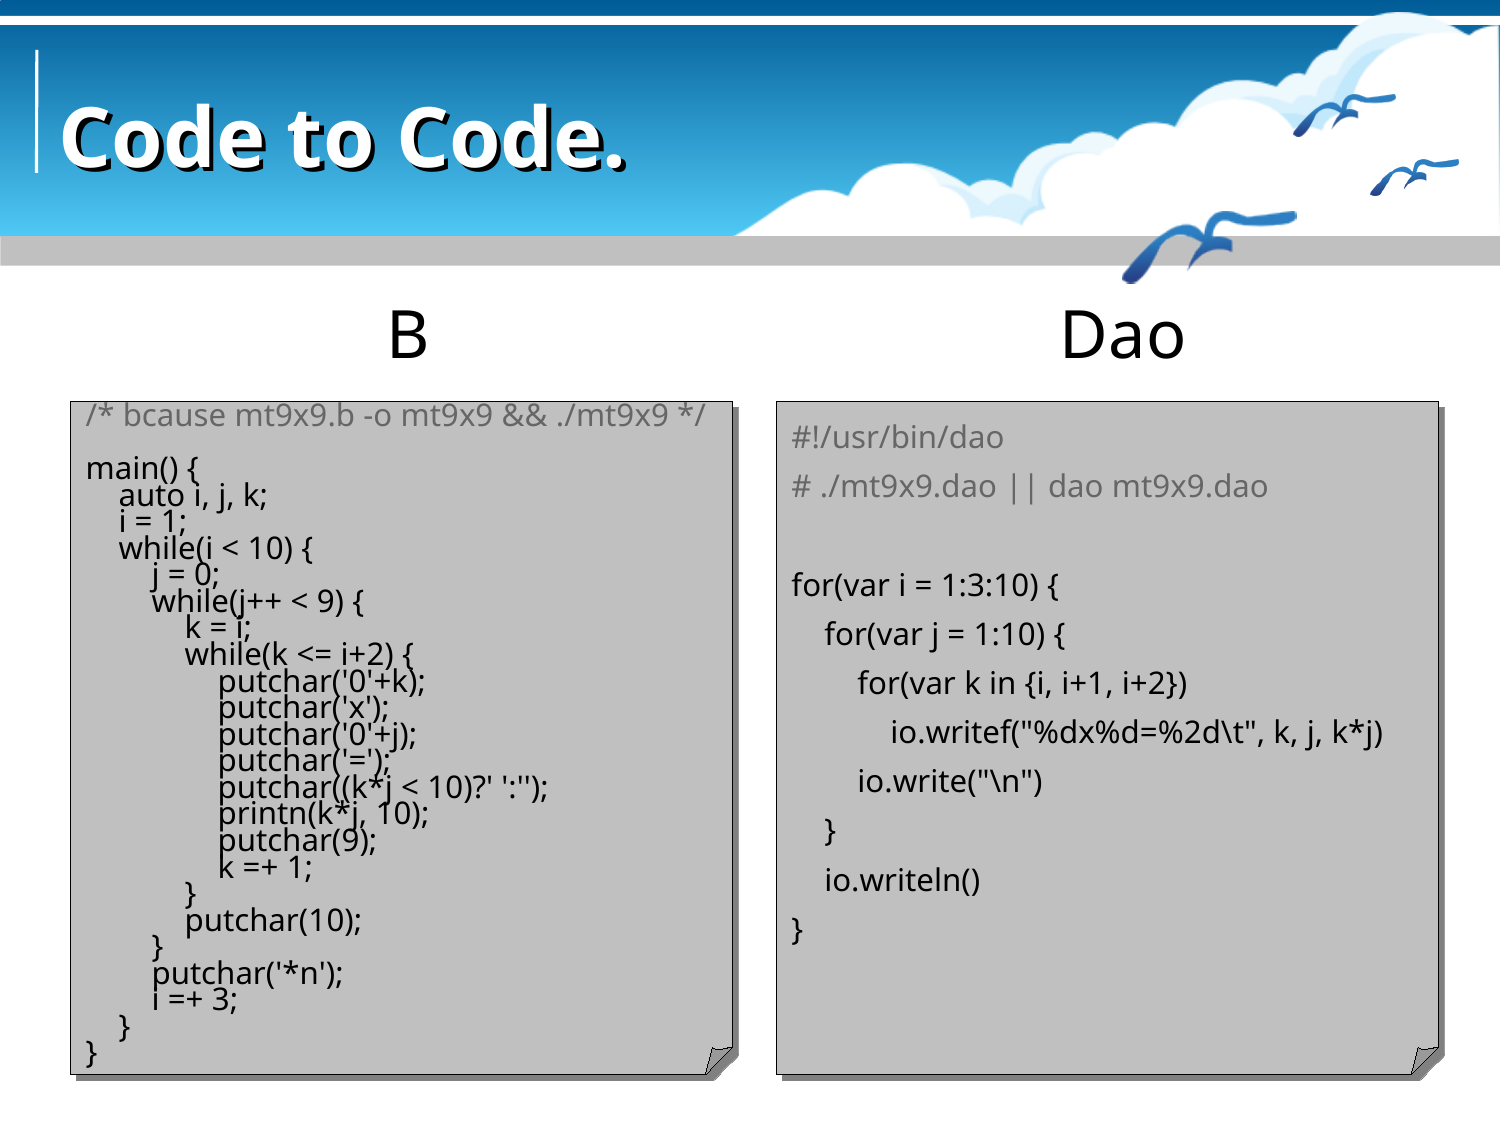

# Code to Code.
Dao
B
/* bcause mt9x9.b -o mt9x9 && ./mt9x9 */
main() {
 auto i, j, k;
 i = 1;
 while(i < 10) {
 j = 0;
 while(j++ < 9) {
 k = i;
 while(k <= i+2) {
 putchar('0'+k);
 putchar('x');
 putchar('0'+j);
 putchar('=');
 putchar((k*j < 10)?' ':'');
 printn(k*j, 10);
 putchar(9);
 k =+ 1;
 }
 putchar(10);
 }
 putchar('*n');
 i =+ 3;
 }
}
#!/usr/bin/dao
# ./mt9x9.dao || dao mt9x9.dao
for(var i = 1:3:10) {
 for(var j = 1:10) {
 for(var k in {i, i+1, i+2})
 io.writef("%dx%d=%2d\t", k, j, k*j)
 io.write("\n")
 }
 io.writeln()
}